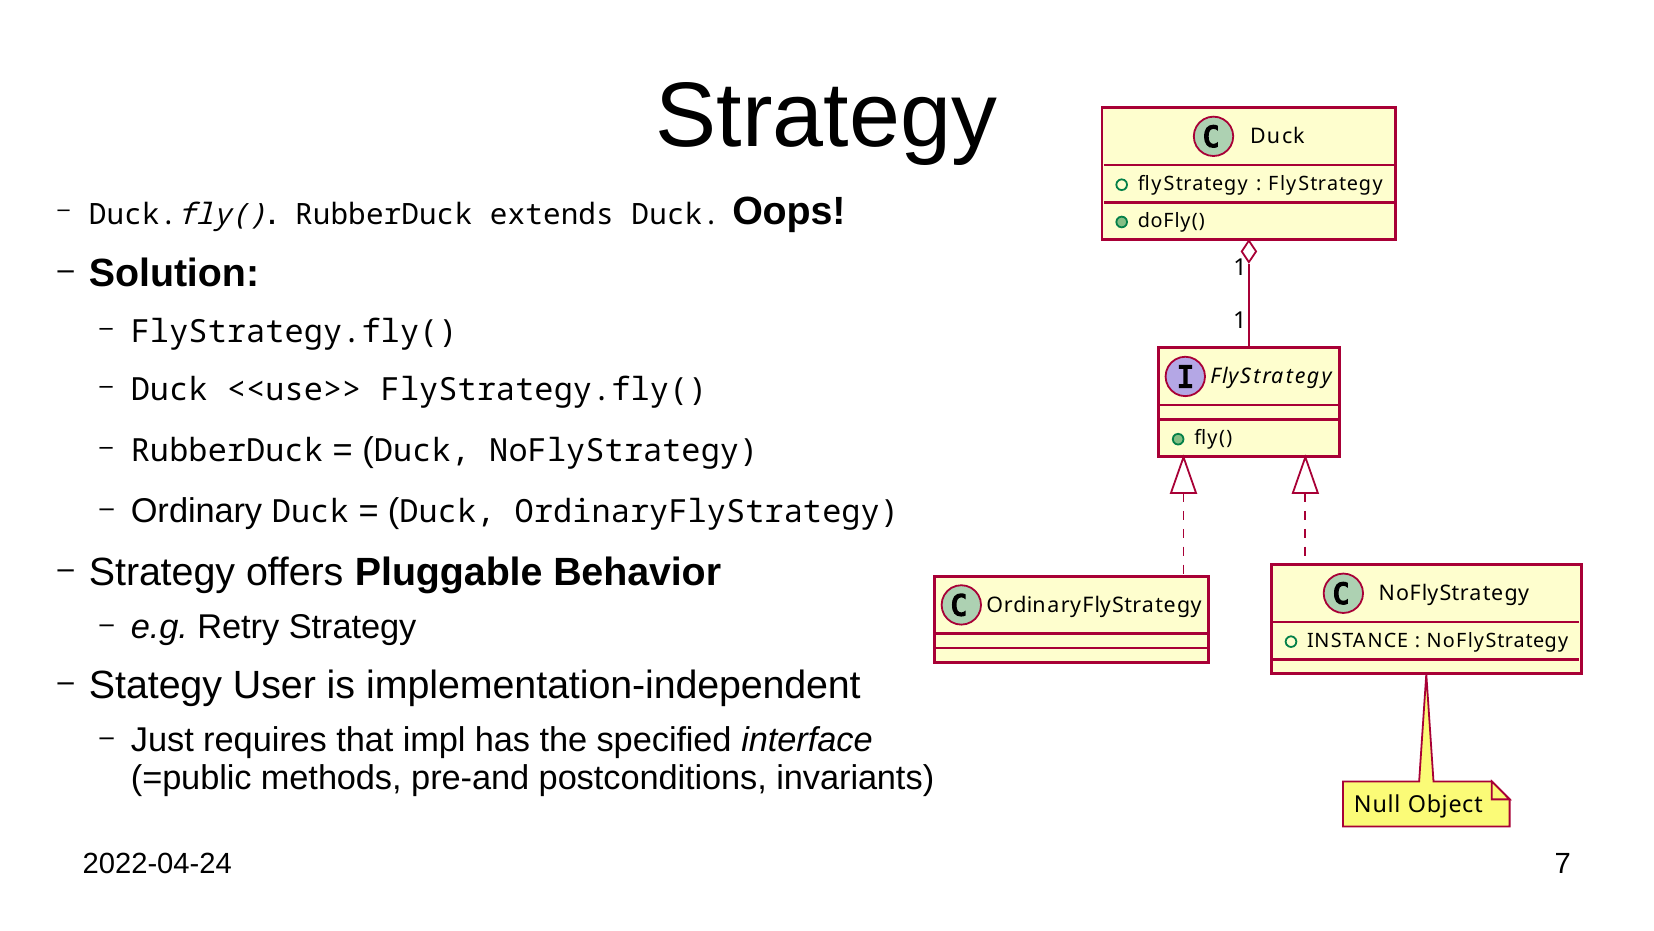

# Strategy
Duck.fly(). RubberDuck extends Duck. Oops!
Solution:
FlyStrategy.fly()
Duck <<use>> FlyStrategy.fly()
RubberDuck = (Duck, NoFlyStrategy)
Ordinary Duck = (Duck, OrdinaryFlyStrategy)
Strategy offers Pluggable Behavior
e.g. Retry Strategy
Stategy User is implementation-independent
Just requires that impl has the specified interface (=public methods, pre-and postconditions, invariants)
2022-04-24
7